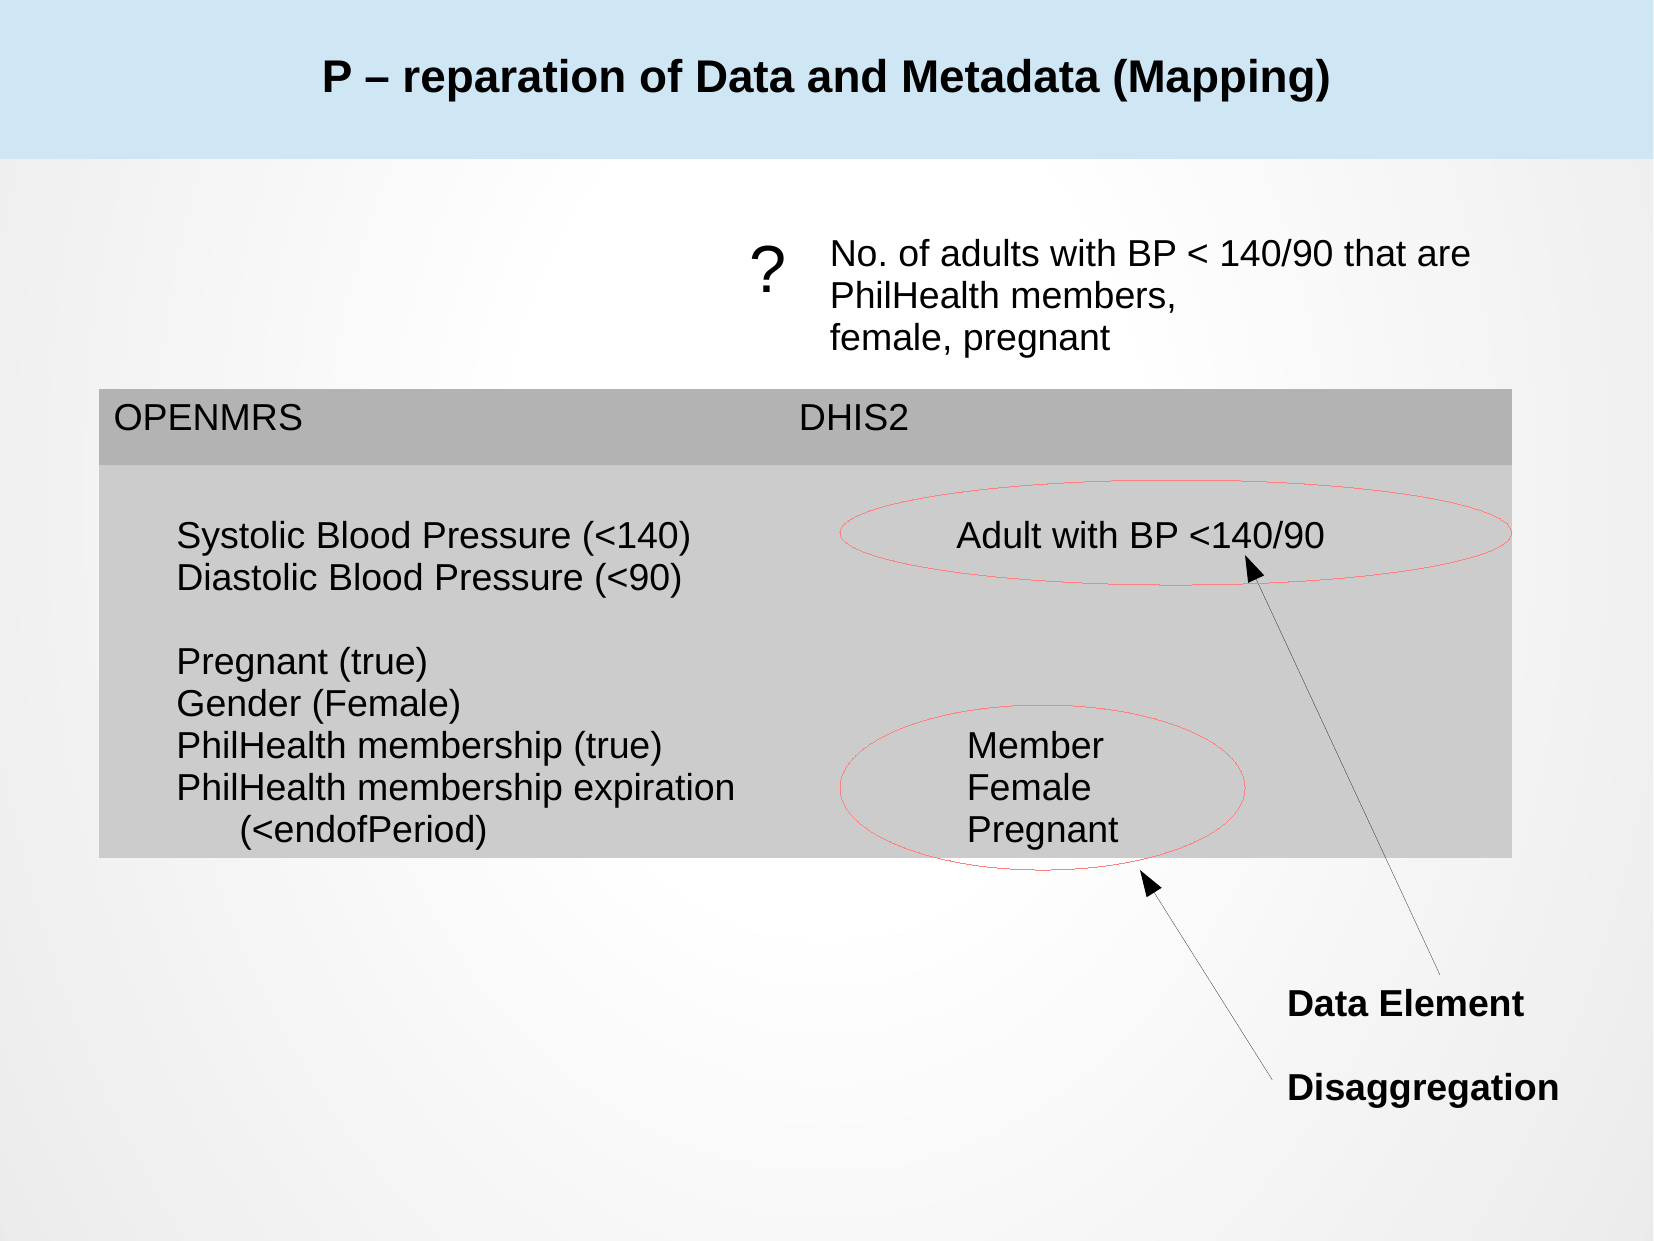

P – reparation of Data and Metadata (Mapping)
?
No. of adults with BP < 140/90 that are PhilHealth members,
female, pregnant
| OPENMRS | DHIS2 |
| --- | --- |
| Systolic Blood Pressure (<140) Diastolic Blood Pressure (<90) Pregnant (true) Gender (Female) PhilHealth membership (true) PhilHealth membership expiration (<endofPeriod) | Adult with BP <140/90 Member Female Pregnant |
Data Element
Disaggregation